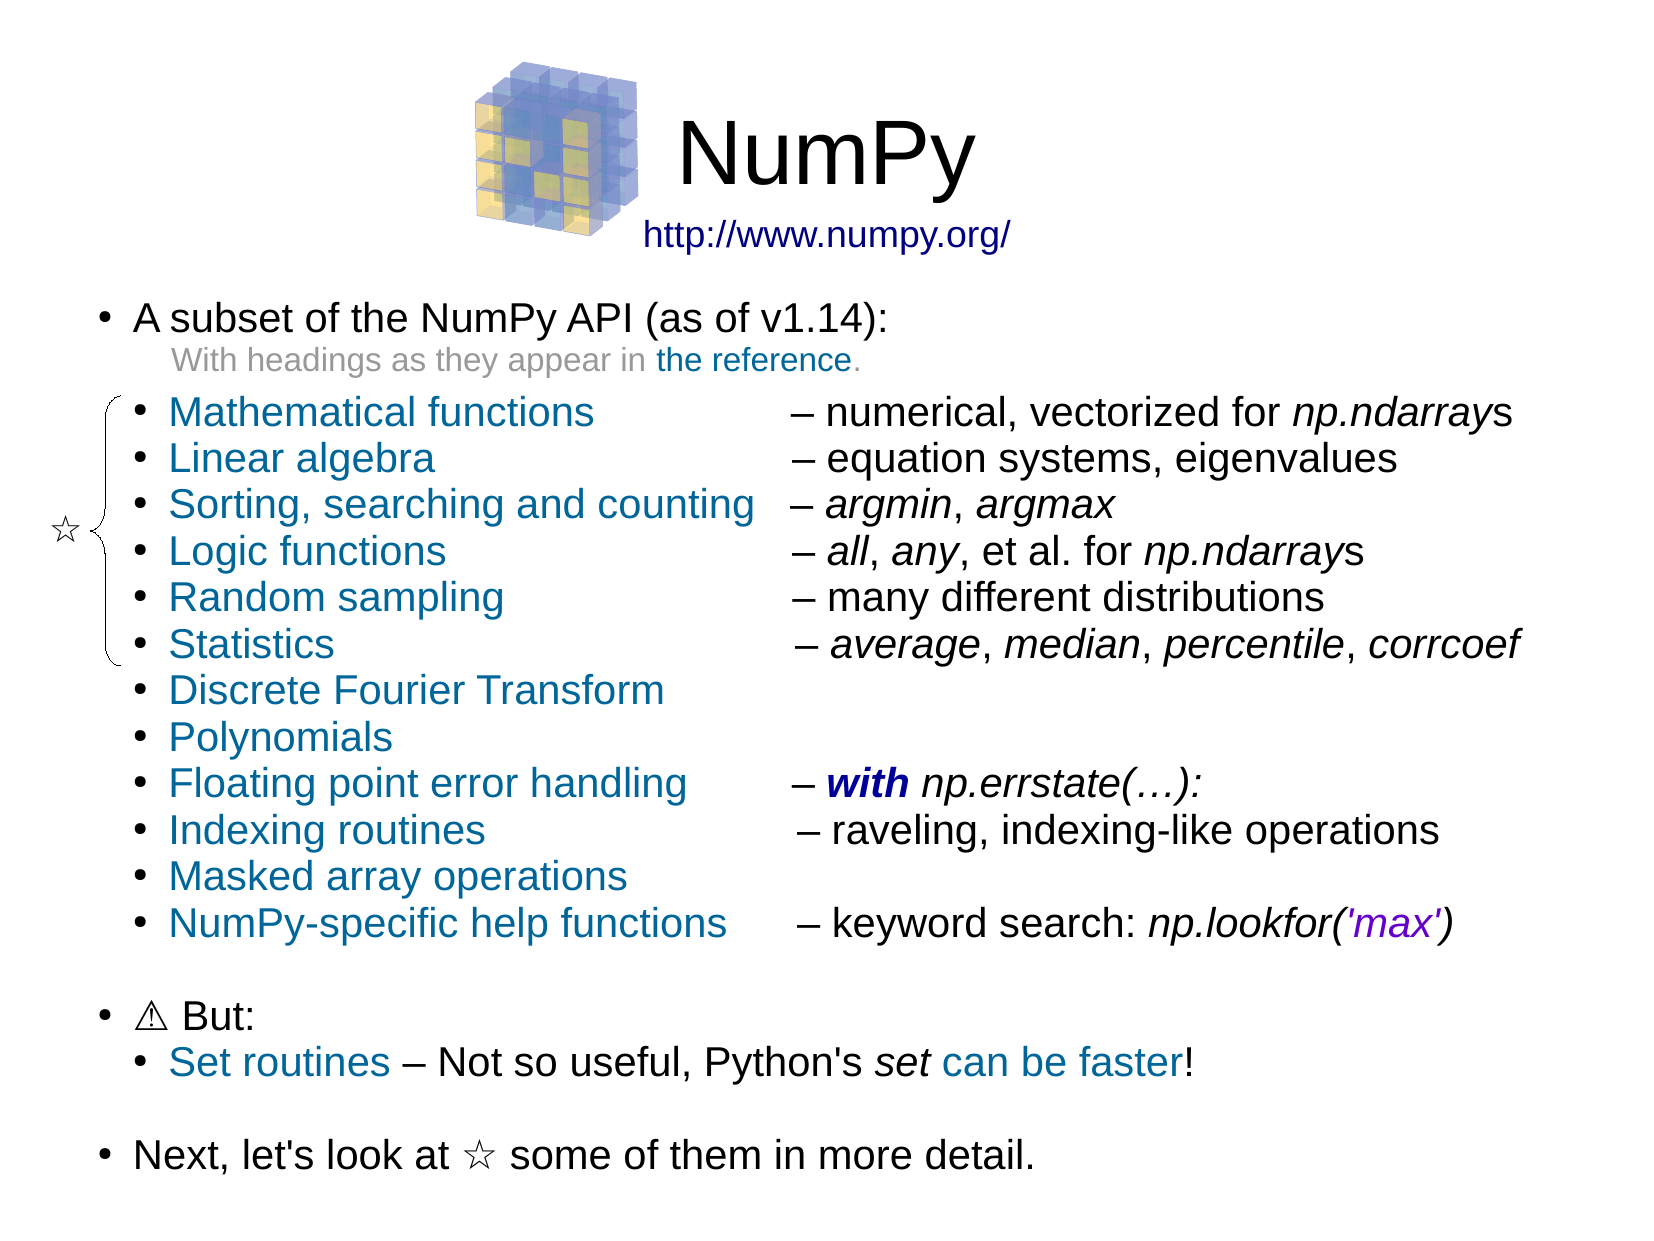

# NumPy
http://www.numpy.org/
A subset of the NumPy API (as of v1.14):
Mathematical functions – numerical, vectorized for np.ndarrays
Linear algebra – equation systems, eigenvalues
Sorting, searching and counting – argmin, argmax
Logic functions – all, any, et al. for np.ndarrays
Random sampling – many different distributions
Statistics – average, median, percentile, corrcoef
Discrete Fourier Transform
Polynomials
Floating point error handling – with np.errstate(…):
Indexing routines – raveling, indexing-like operations
Masked array operations
NumPy-specific help functions – keyword search: np.lookfor('max')
⚠ But:
Set routines – Not so useful, Python's set can be faster!
Next, let's look at ☆ some of them in more detail.
With headings as they appear in the reference.
☆